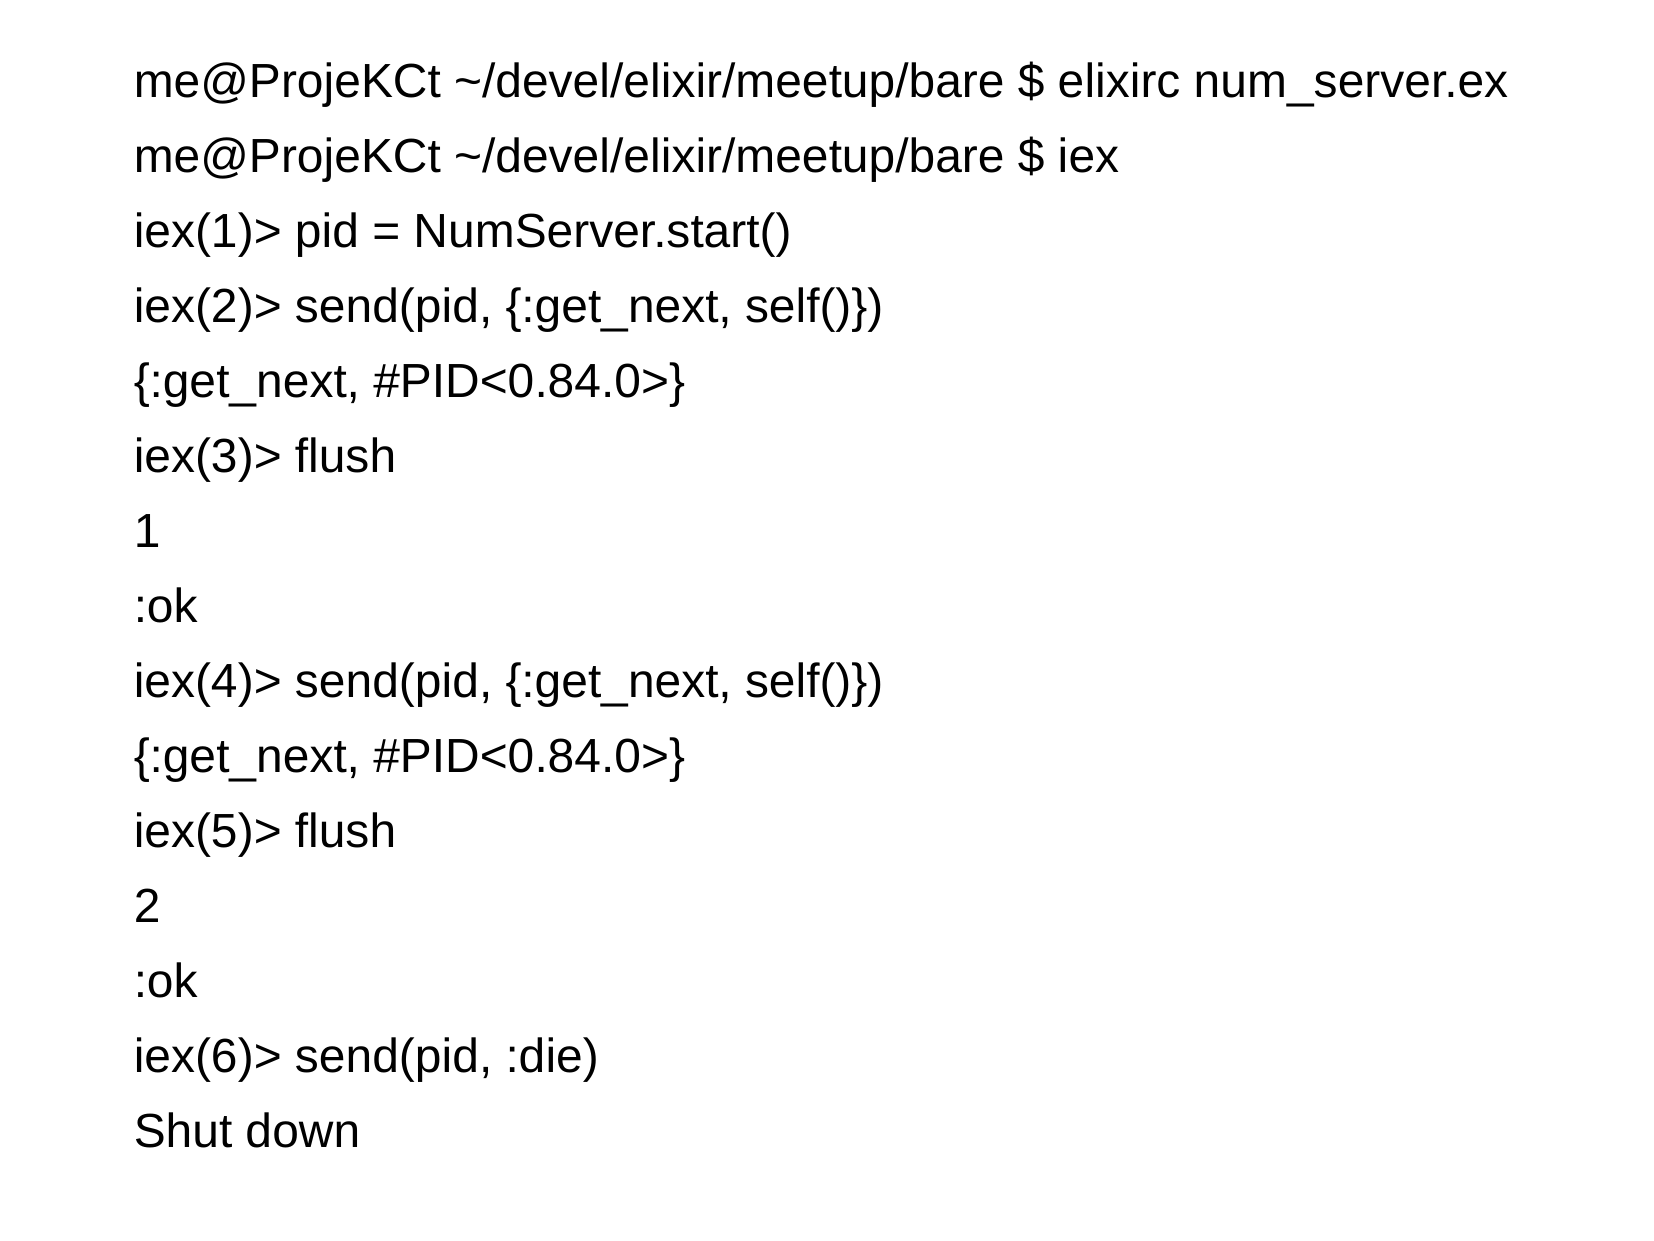

#
me@ProjeKCt ~/devel/elixir/meetup/bare $ elixirc num_server.ex
me@ProjeKCt ~/devel/elixir/meetup/bare $ iex
iex(1)> pid = NumServer.start()
iex(2)> send(pid, {:get_next, self()})
{:get_next, #PID<0.84.0>}
iex(3)> flush
1
:ok
iex(4)> send(pid, {:get_next, self()})
{:get_next, #PID<0.84.0>}
iex(5)> flush
2
:ok
iex(6)> send(pid, :die)
Shut down